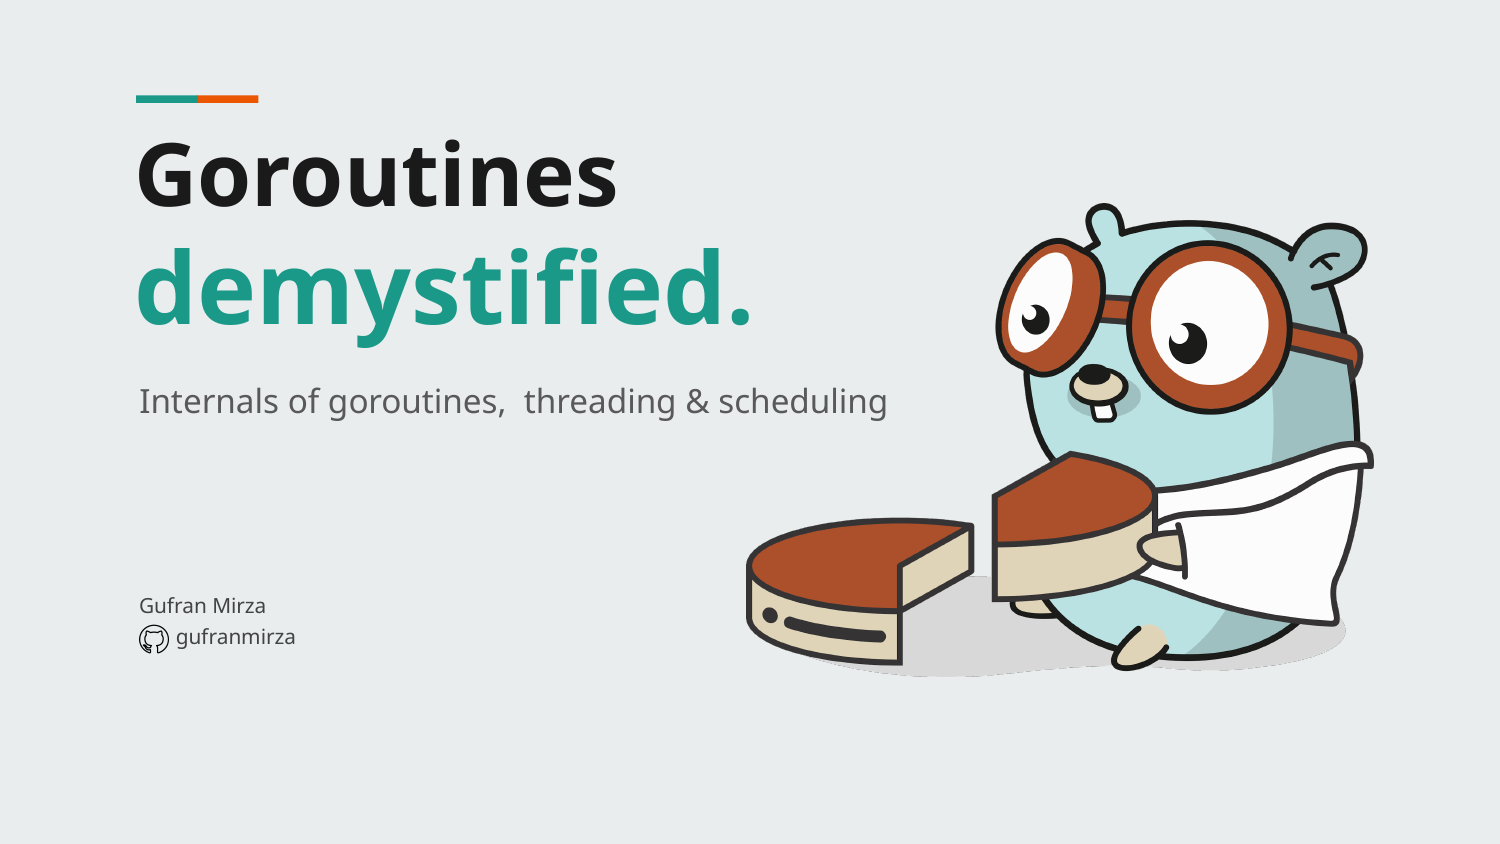

# Goroutines demystified.
Internals of goroutines, threading & scheduling
Gufran Mirza
gufranmirza